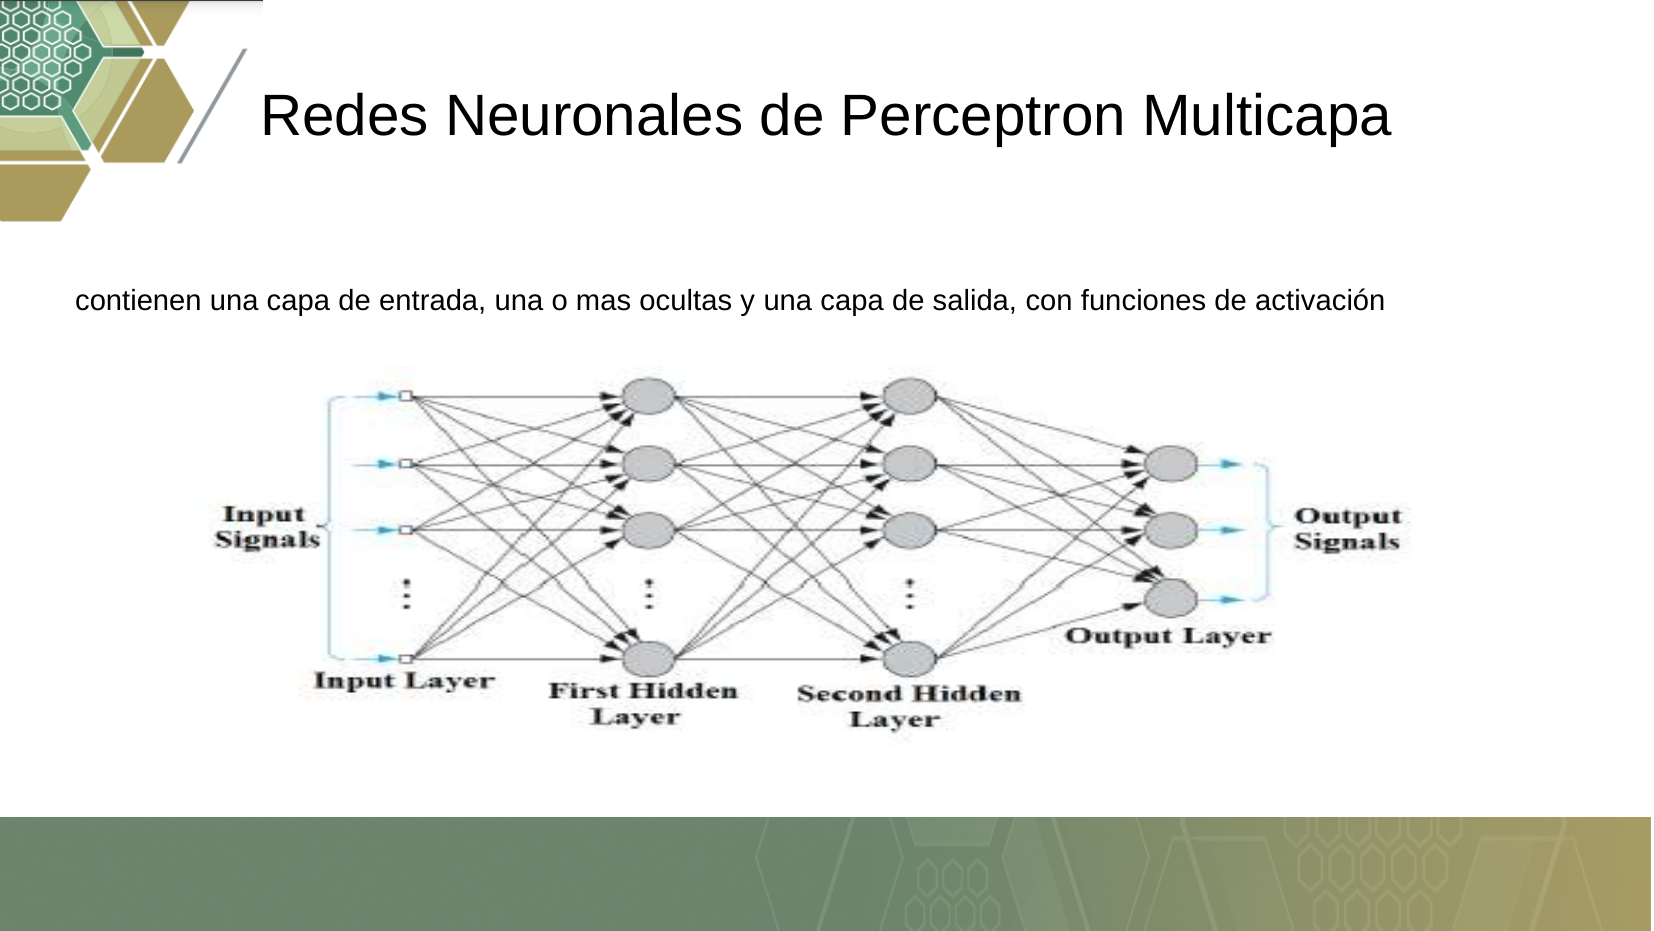

Redes Neuronales de Perceptron Multicapa
# contienen una capa de entrada, una o mas ocultas y una capa de salida, con funciones de activación